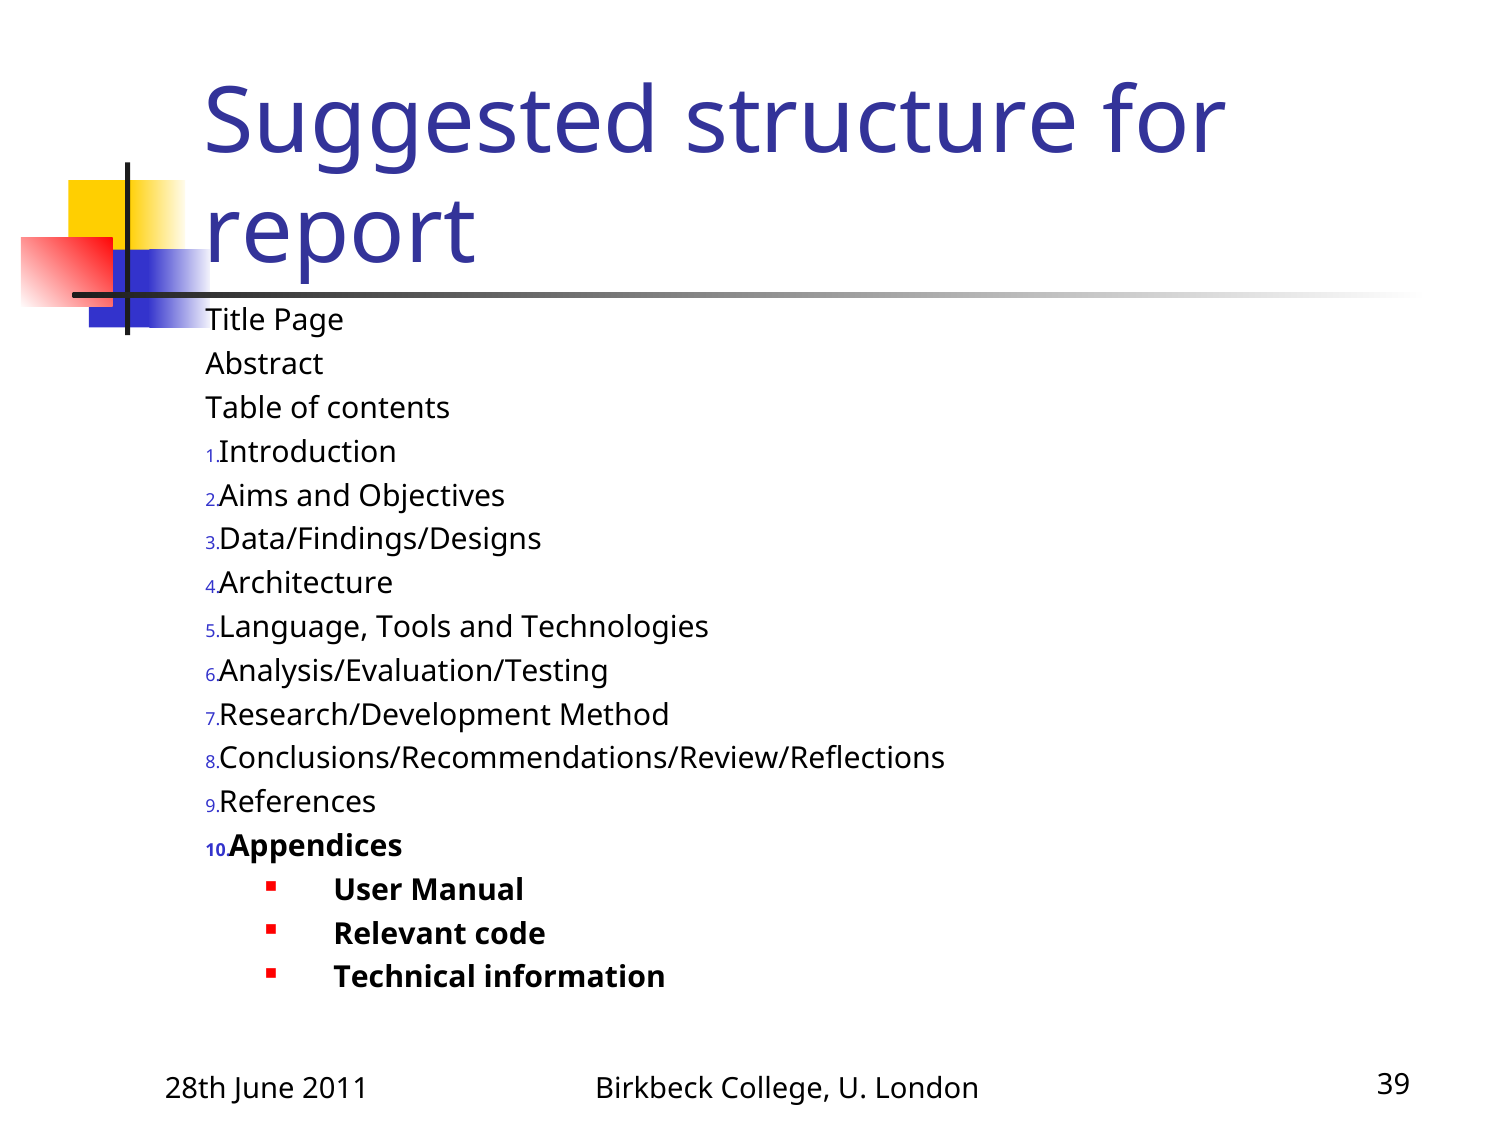

# Suggested structure for report
Title Page
Abstract
Table of contents
Introduction
Aims and Objectives
Data/Findings/Designs
Architecture
Language, Tools and Technologies
Analysis/Evaluation/Testing
Research/Development Method
Conclusions/Recommendations/Review/Reflections
References
Appendices
User Manual
Relevant code
Technical information
28th June 2011
Birkbeck College, U. London